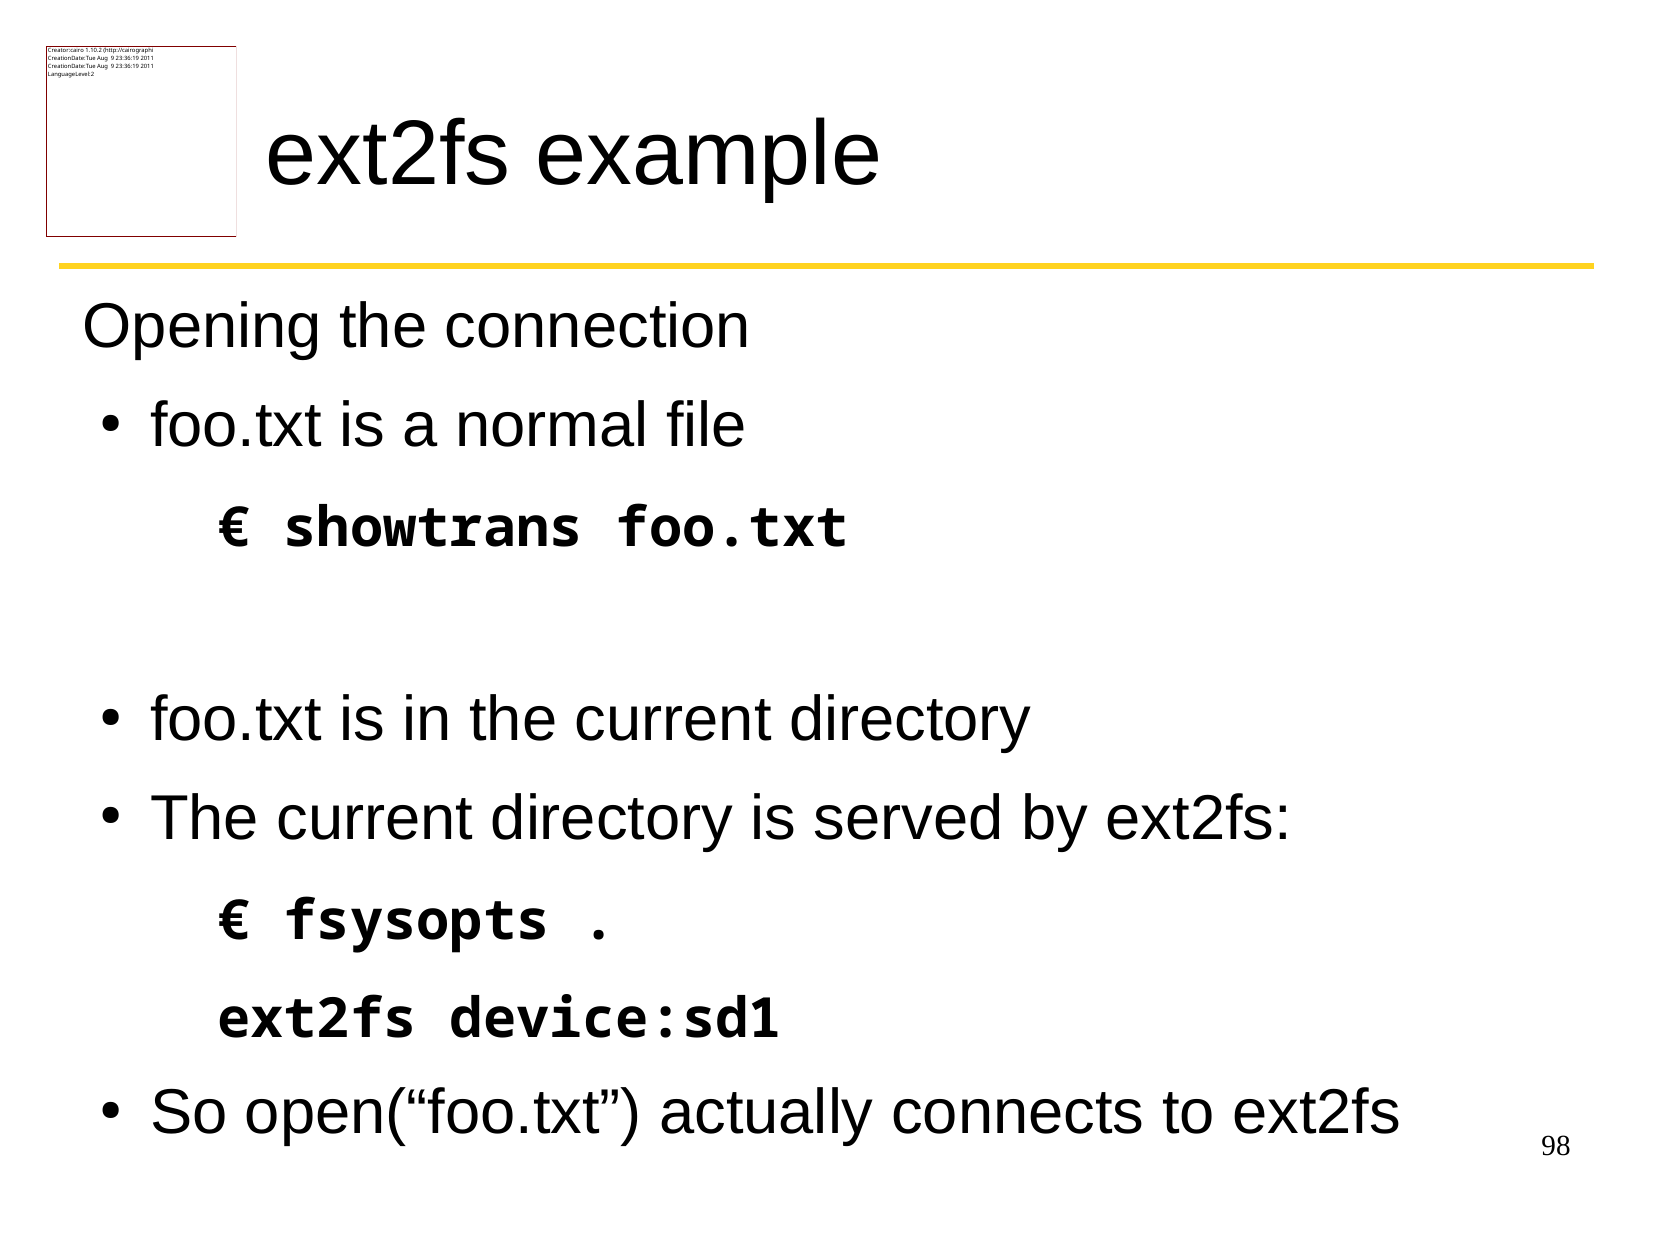

# ext2fs example
Opening the connection
foo.txt is a normal file
€ showtrans foo.txt
foo.txt is in the current directory
The current directory is served by ext2fs:
€ fsysopts .
ext2fs device:sd1
So open(“foo.txt”) actually connects to ext2fs
98